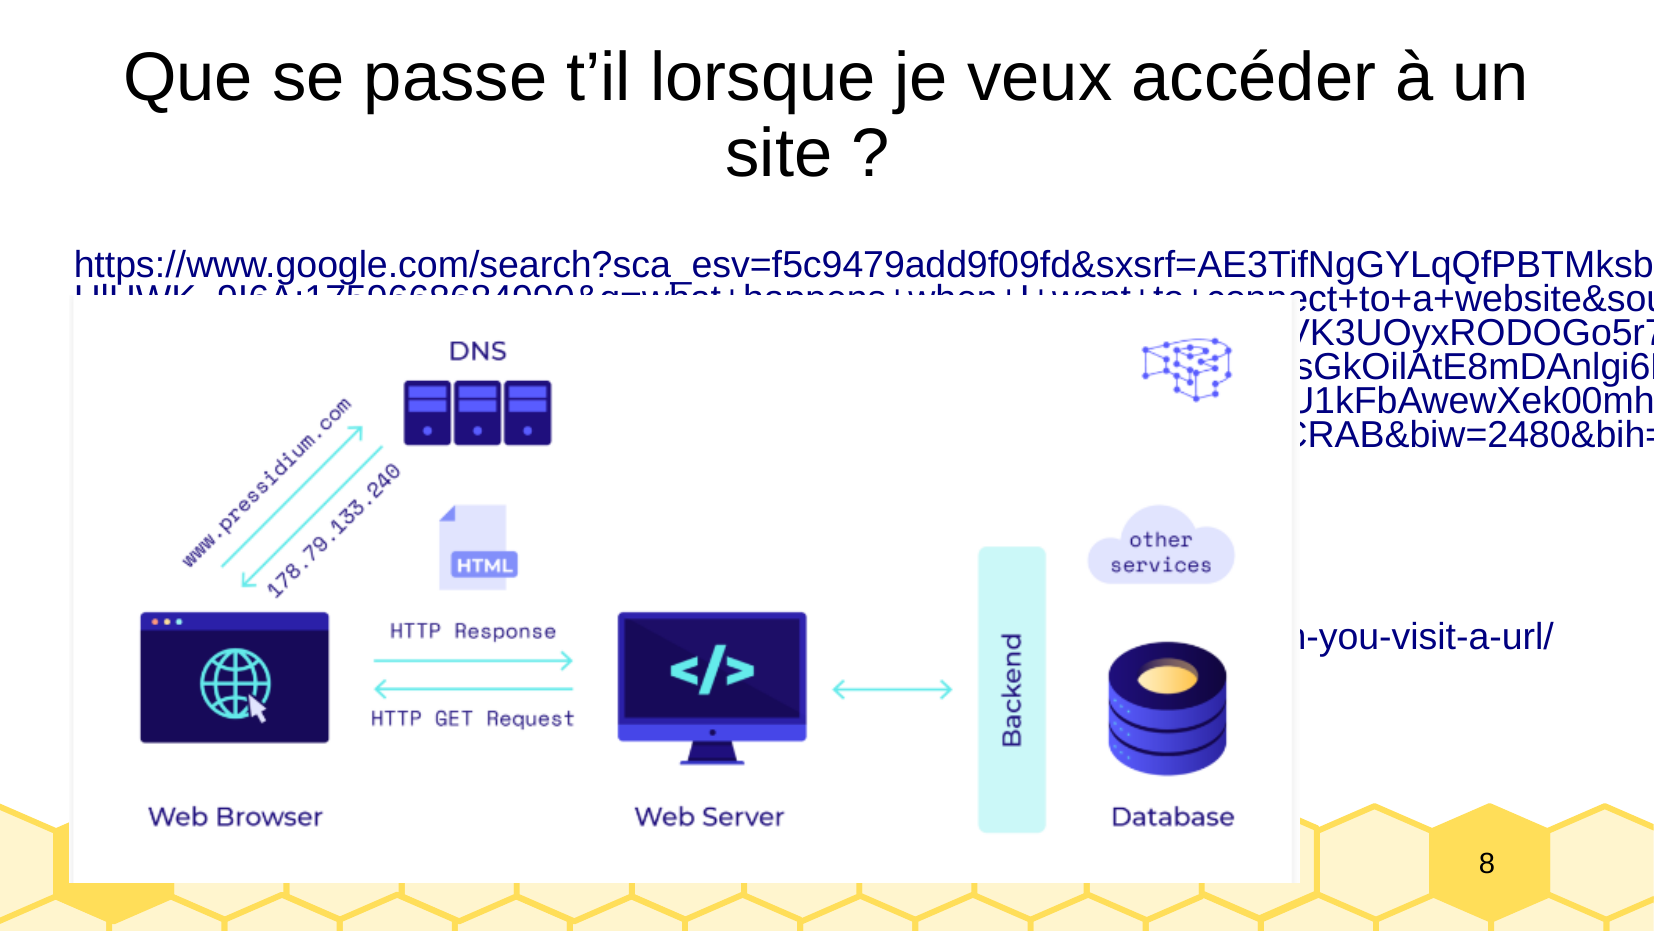

# Que se passe t’il lorsque je veux accéder à un site ?
https://www.google.com/search?sca_esv=f5c9479add9f09fd&sxsrf=AE3TifNgGYLqQfPBTMksb0pVHlHWK_9I6A:1759668684990&q=what+happens+when+I+want+to+connect+to+a+website&source=lnms&fbs=AIIjpHx4nJjfGojPVHhEACUHPiMQQz94dtcDAwrazw-gnkAybVK3UOyxRODOGo5r7v1mvNH5IKQui-V67QlkIiEeULzxjADynFqF2cIySEO77vsSlZo9ftp4zRj1uzyfosGkOilAtE8mDAnlgi6P7MTNhRL23hP0ar32gbHAsQiFfVCEXoi7HcQlvBi2XBwLTYSKkPal6Ww8dU1kFbAwewXek00mh83e_w&sa=X&ved=2ahUKEwi6qJDXjI2QAxWWMVkFHYcQMo8Q0pQJegQICRAB&biw=2480&bih=1301&dpr=0.75#fpstate=ive&vld=cid:48b68a61,vid:SbqjHmqozIk,st:0
https://pressidium.com/blog/2016/how-the-web-works-what-happens-when-you-visit-a-url/